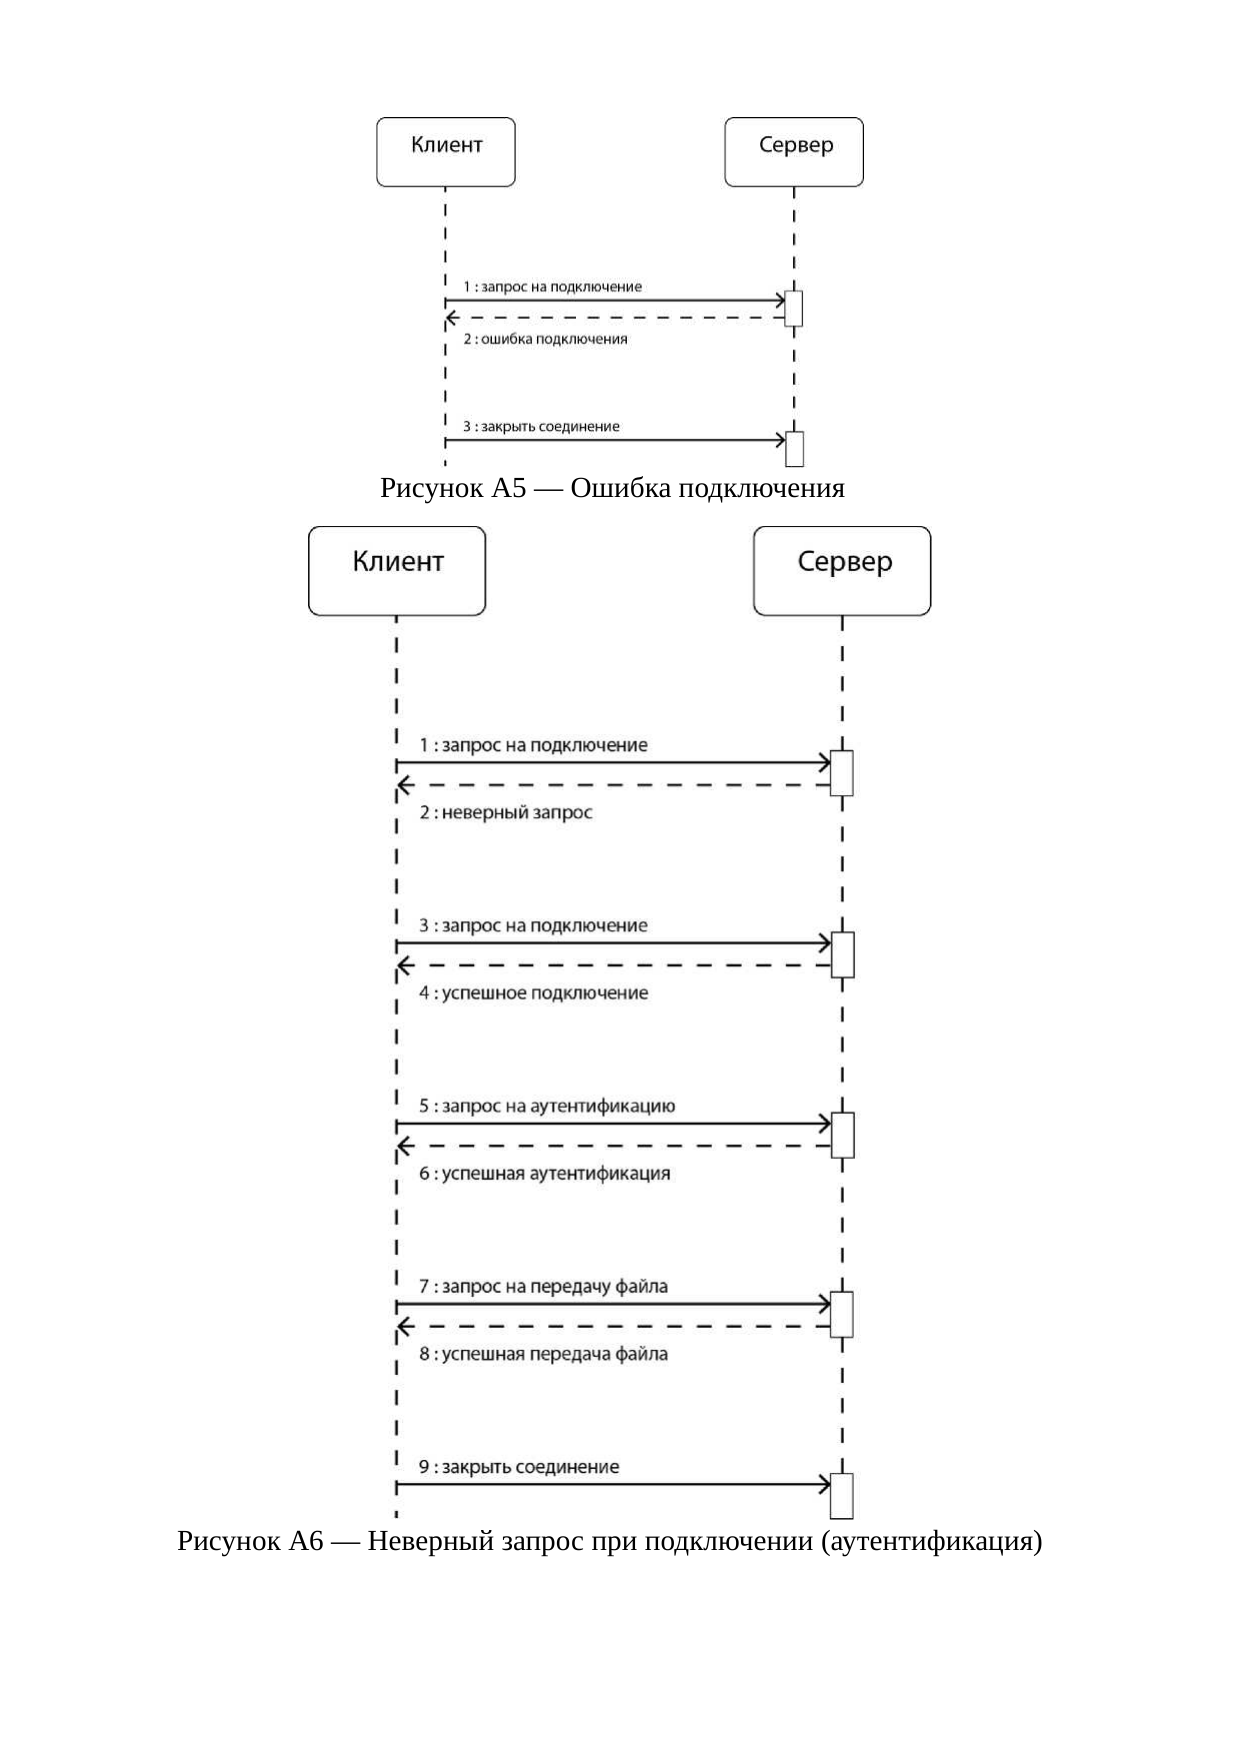

Рисунок А5 — Ошибка подключения
Рисунок А6 — Неверный запрос при подключении (аутентификация)